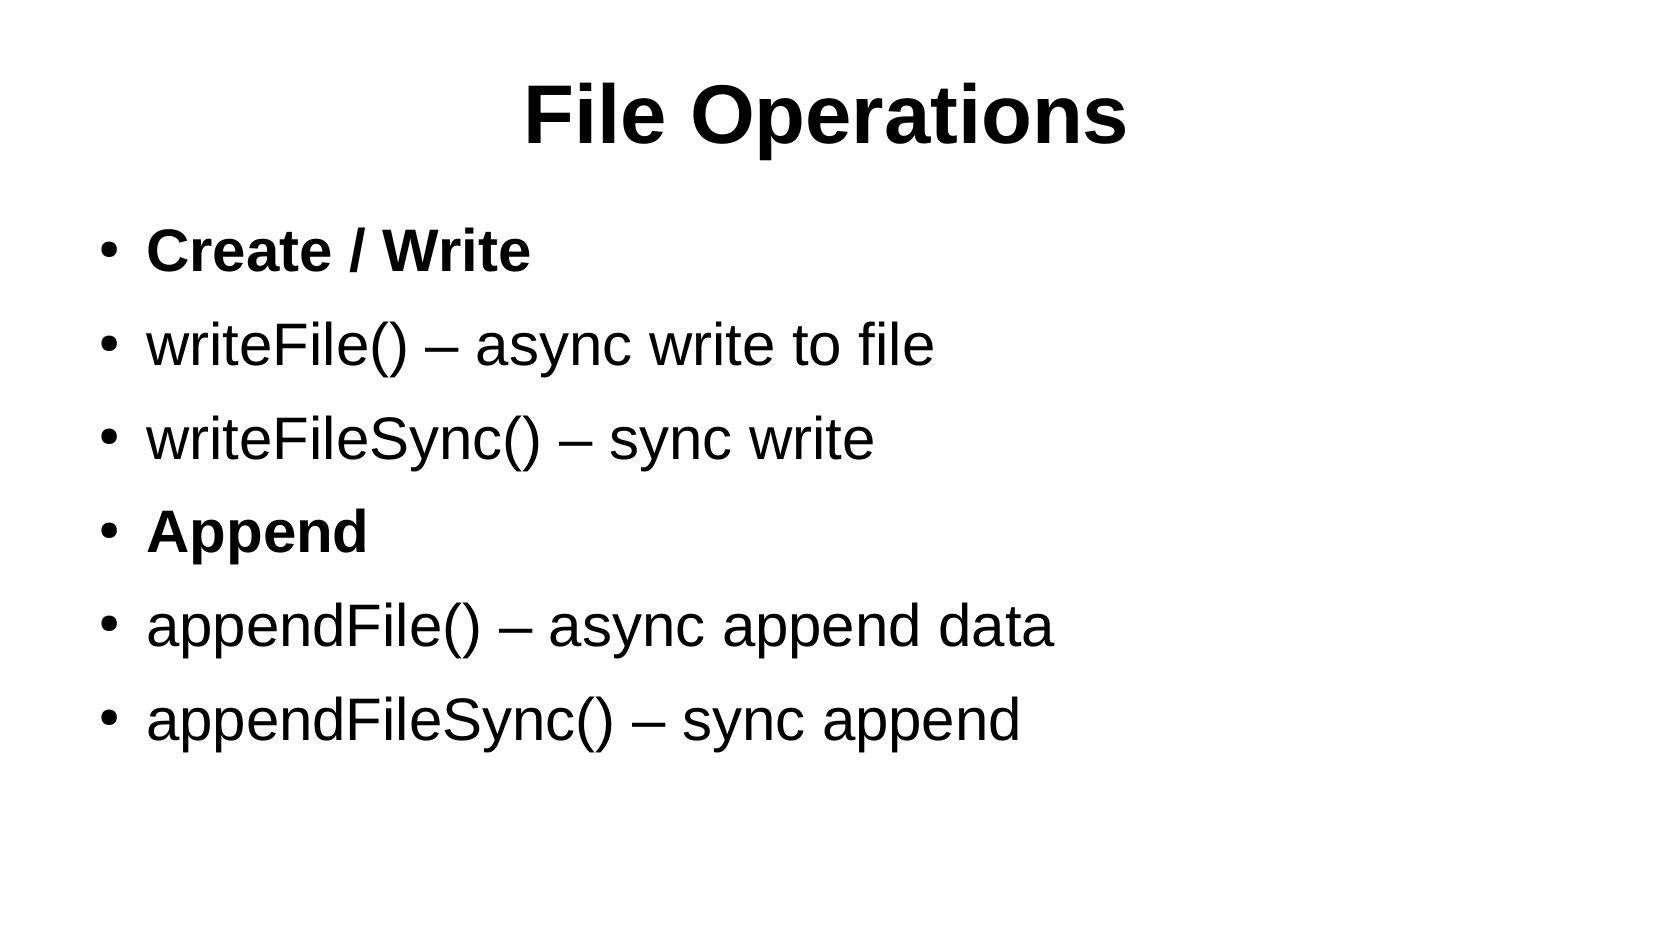

# File Operations
Create / Write
writeFile() – async write to file
writeFileSync() – sync write
Append
appendFile() – async append data
appendFileSync() – sync append